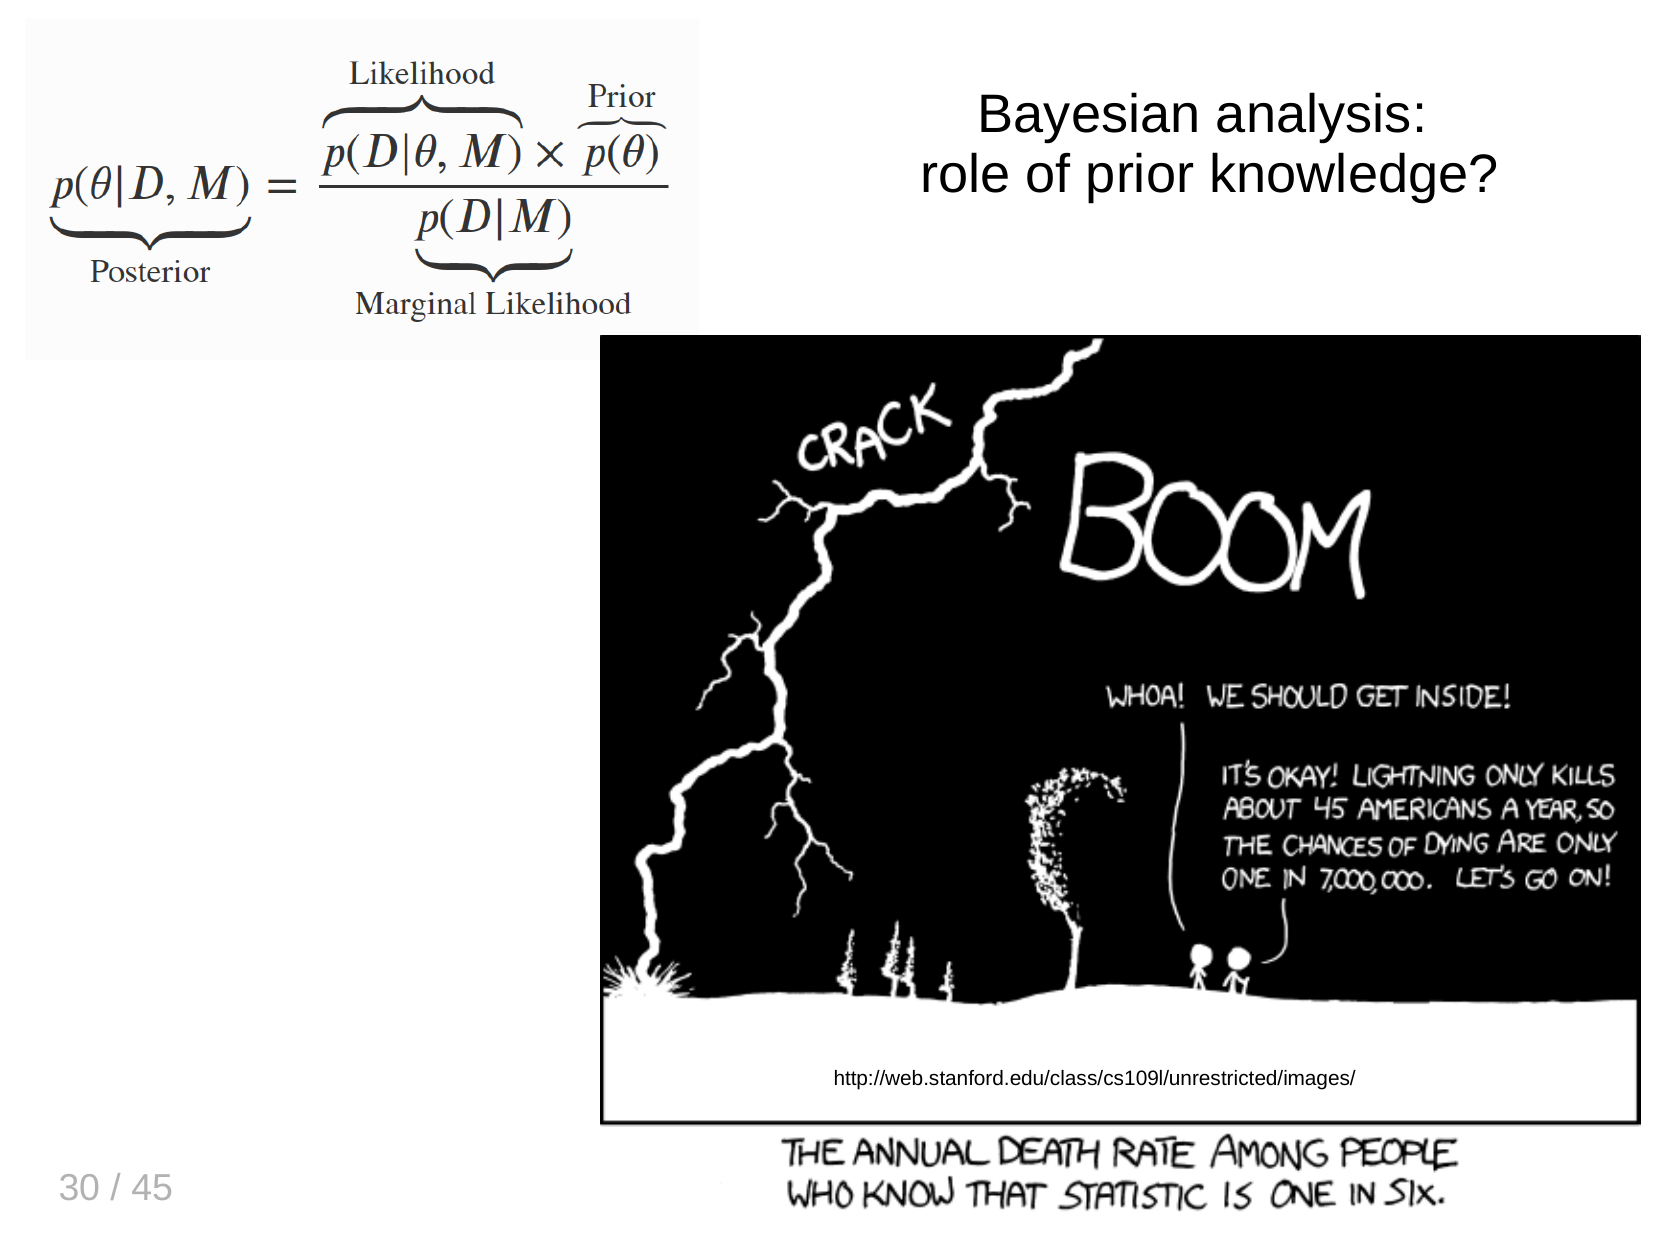

# Bayesian analysis: role of prior knowledge?
http://web.stanford.edu/class/cs109l/unrestricted/images/